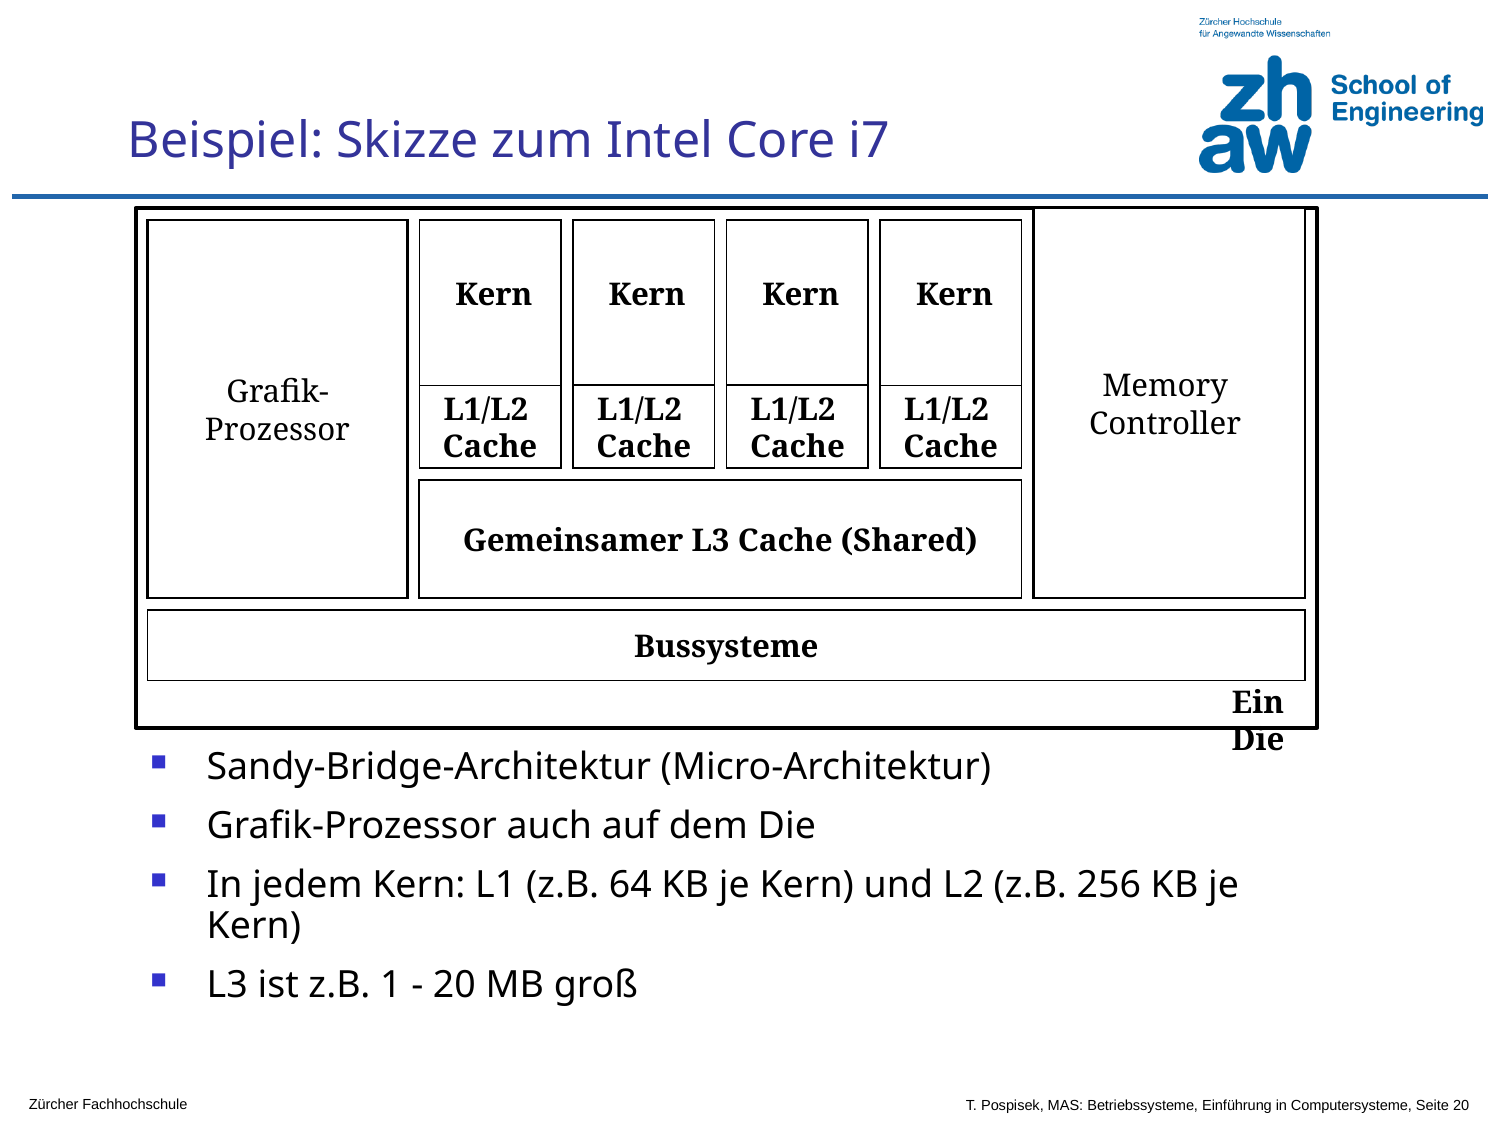

# Beispiel: Skizze zum Intel Core i7
Memory
Controller
Grafik-
Prozessor
Kern
Kern
Kern
Kern
L1/L2
Cache
L1/L2
Cache
L1/L2
Cache
L1/L2
Cache
Gemeinsamer L3 Cache (Shared)
Bussysteme
Ein Die
Sandy-Bridge-Architektur (Micro-Architektur)
Grafik-Prozessor auch auf dem Die
In jedem Kern: L1 (z.B. 64 KB je Kern) und L2 (z.B. 256 KB je Kern)
L3 ist z.B. 1 - 20 MB groß